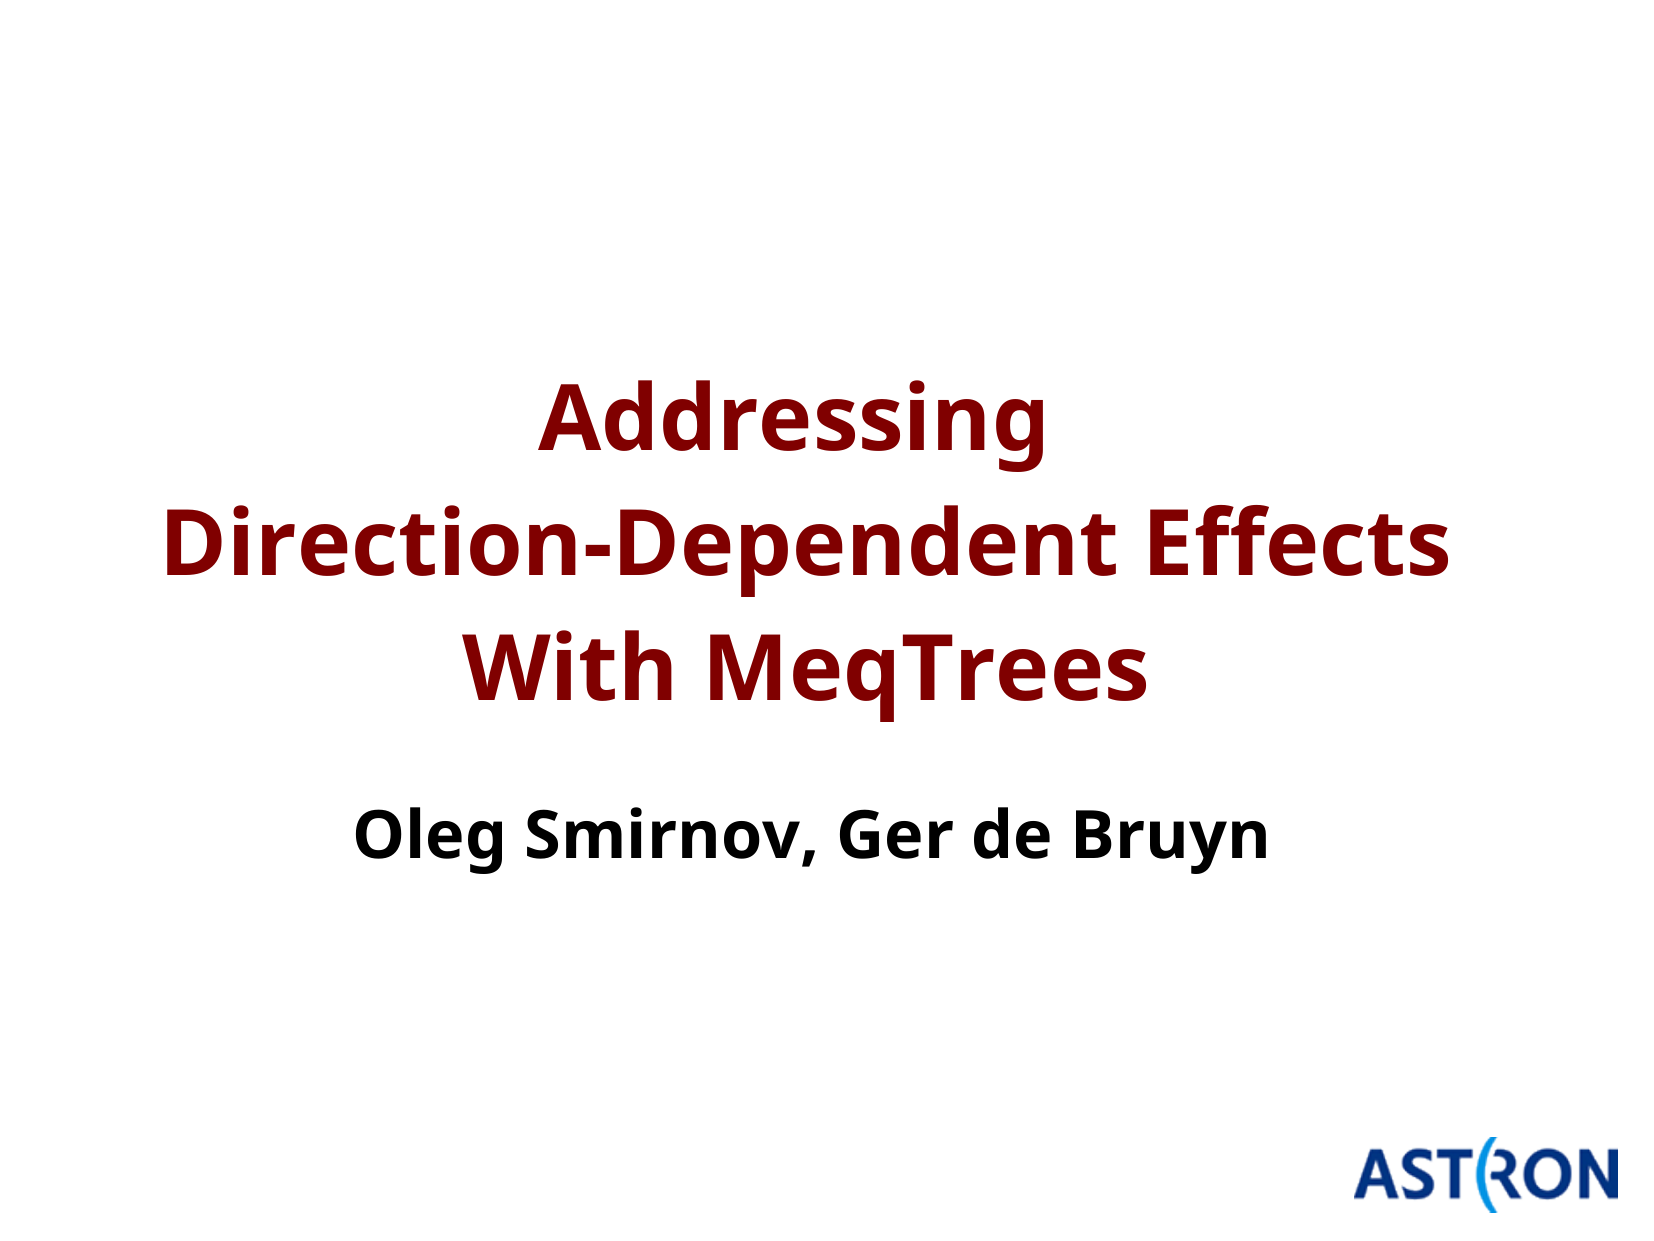

# Addressing Direction-Dependent Effects With MeqTrees
Oleg Smirnov, Ger de Bruyn